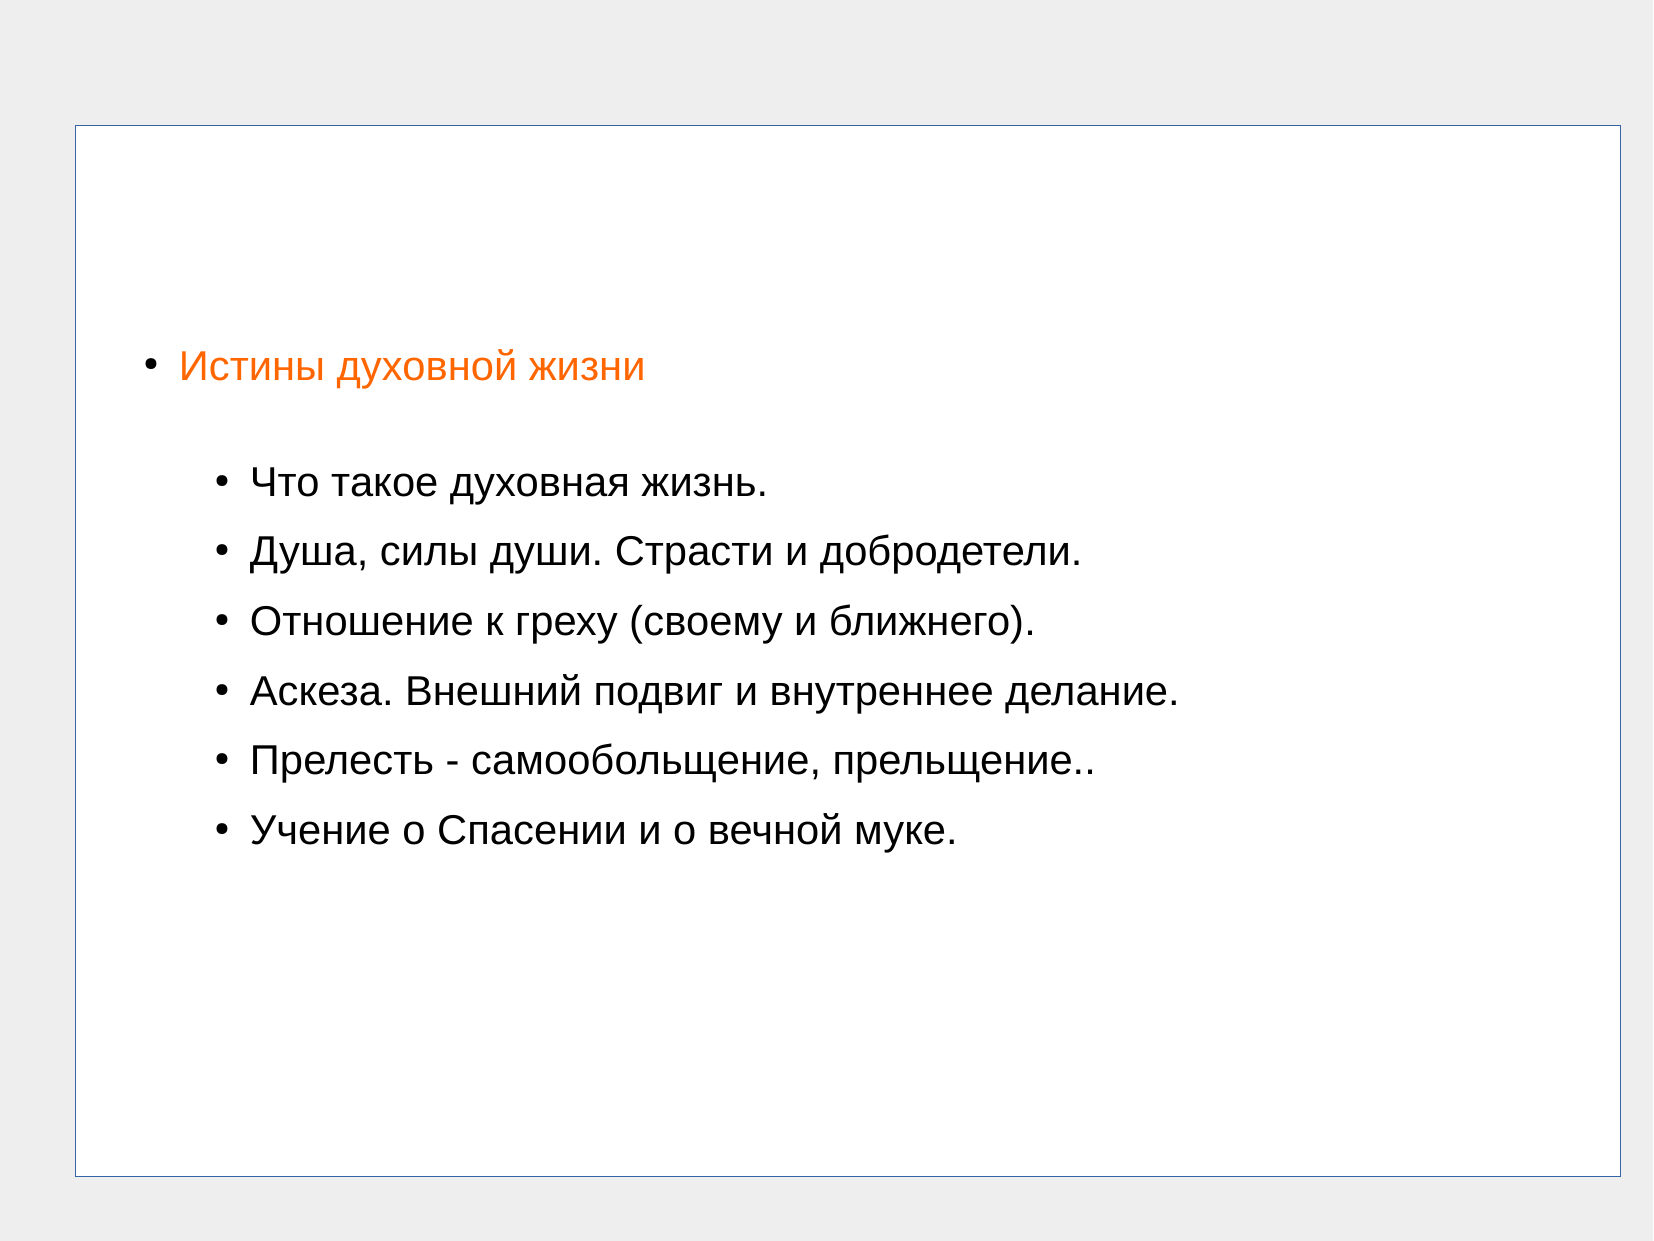

# Истины духовной жизни
Что такое духовная жизнь.
Душа, силы души. Страсти и добродетели.
Отношение к греху (своему и ближнего).
Аскеза. Внешний подвиг и внутреннее делание.
Прелесть - самообольщение, прельщение..
Учение о Спасении и о вечной муке.